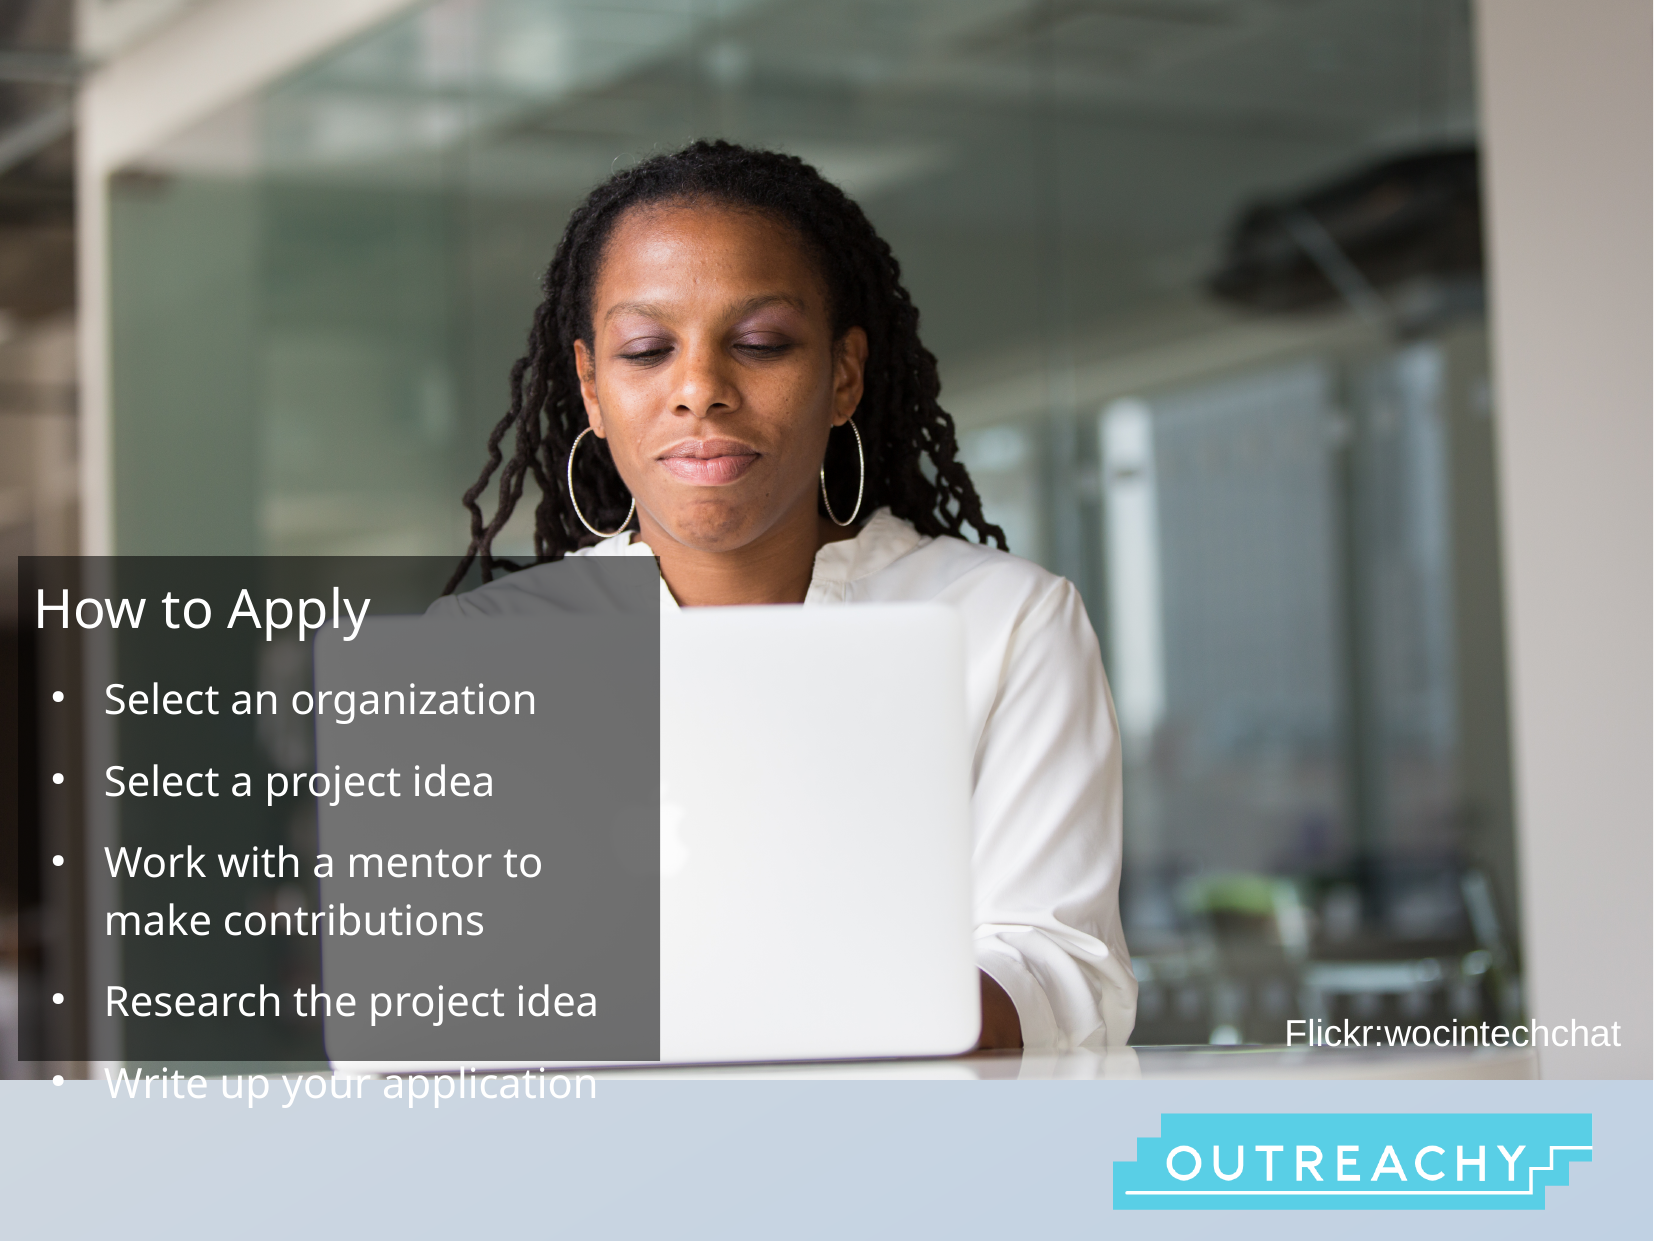

# How to Apply
Select an organization
Select a project idea
Work with a mentor to make contributions
Research the project idea
Write up your application
Flickr:wocintechchat